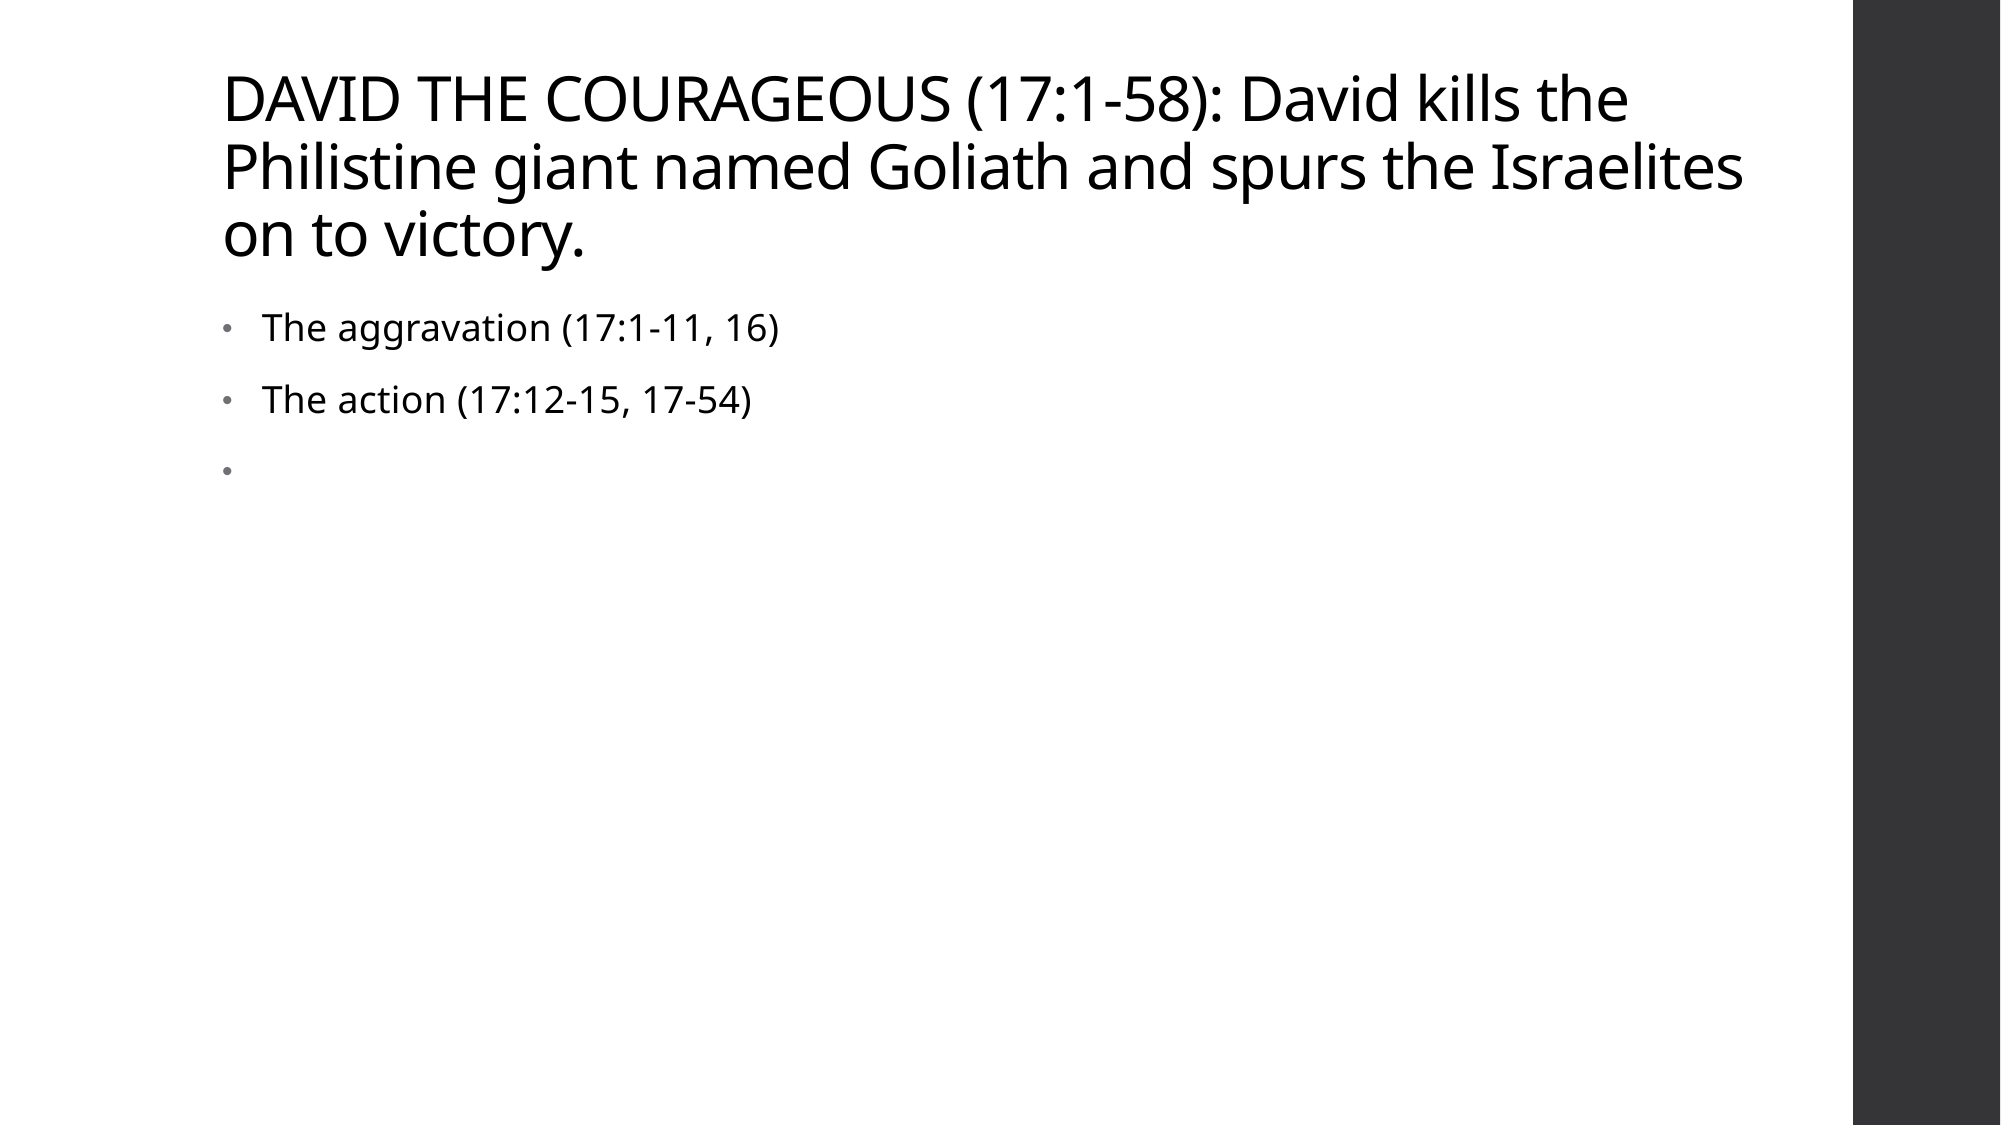

# DAVID THE COURAGEOUS (17:1-58): David kills the Philistine giant named Goliath and spurs the Israelites on to victory.
 The aggravation (17:1-11, 16)
 The action (17:12-15, 17-54)